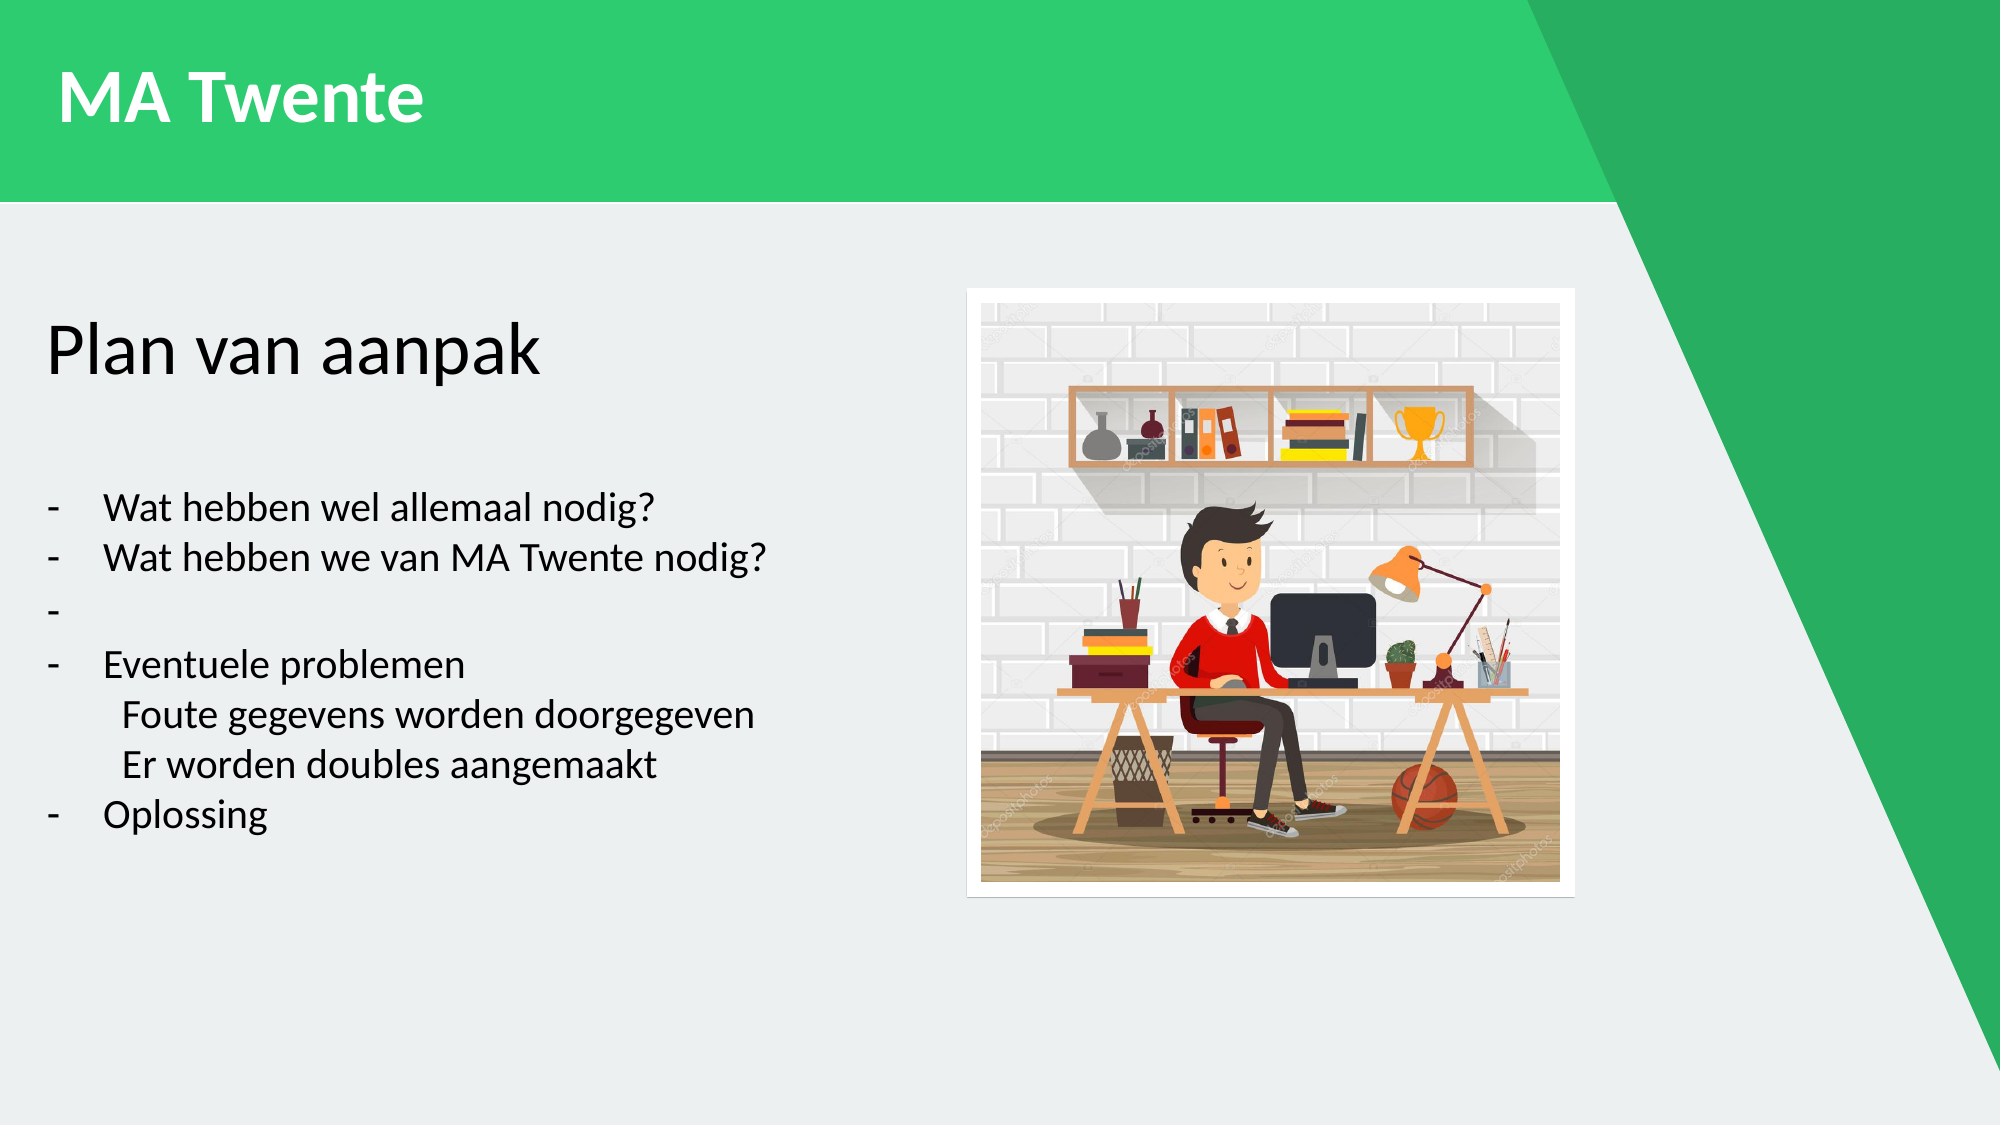

# MA Twente
Plan van aanpak
Wat hebben wel allemaal nodig?
Wat hebben we van MA Twente nodig?
Eventuele problemen
	Foute gegevens worden doorgegeven
	Er worden doubles aangemaakt
Oplossing